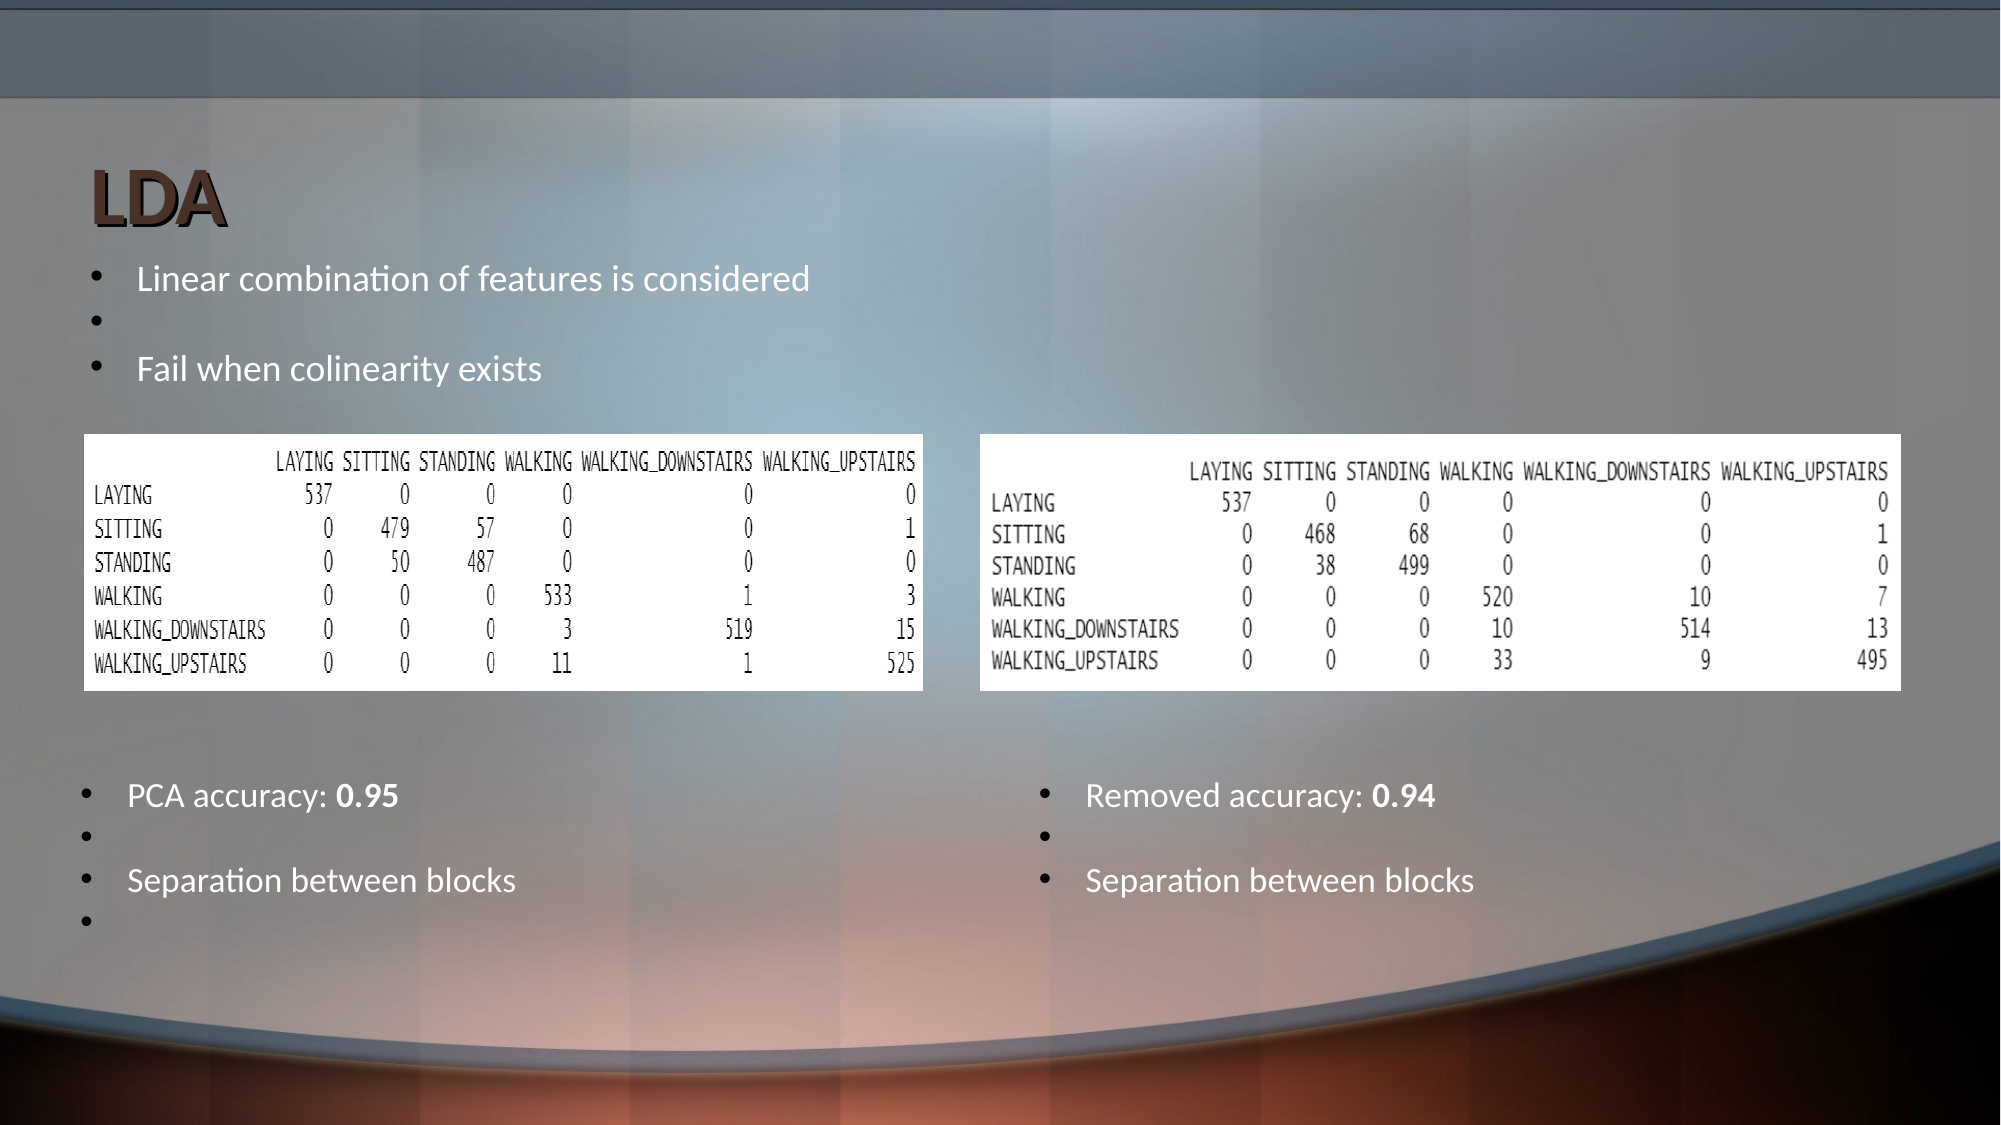

# LDA
Linear combination of features is considered
Fail when colinearity exists
PCA accuracy: 0.95
Separation between blocks
Removed accuracy: 0.94
Separation between blocks